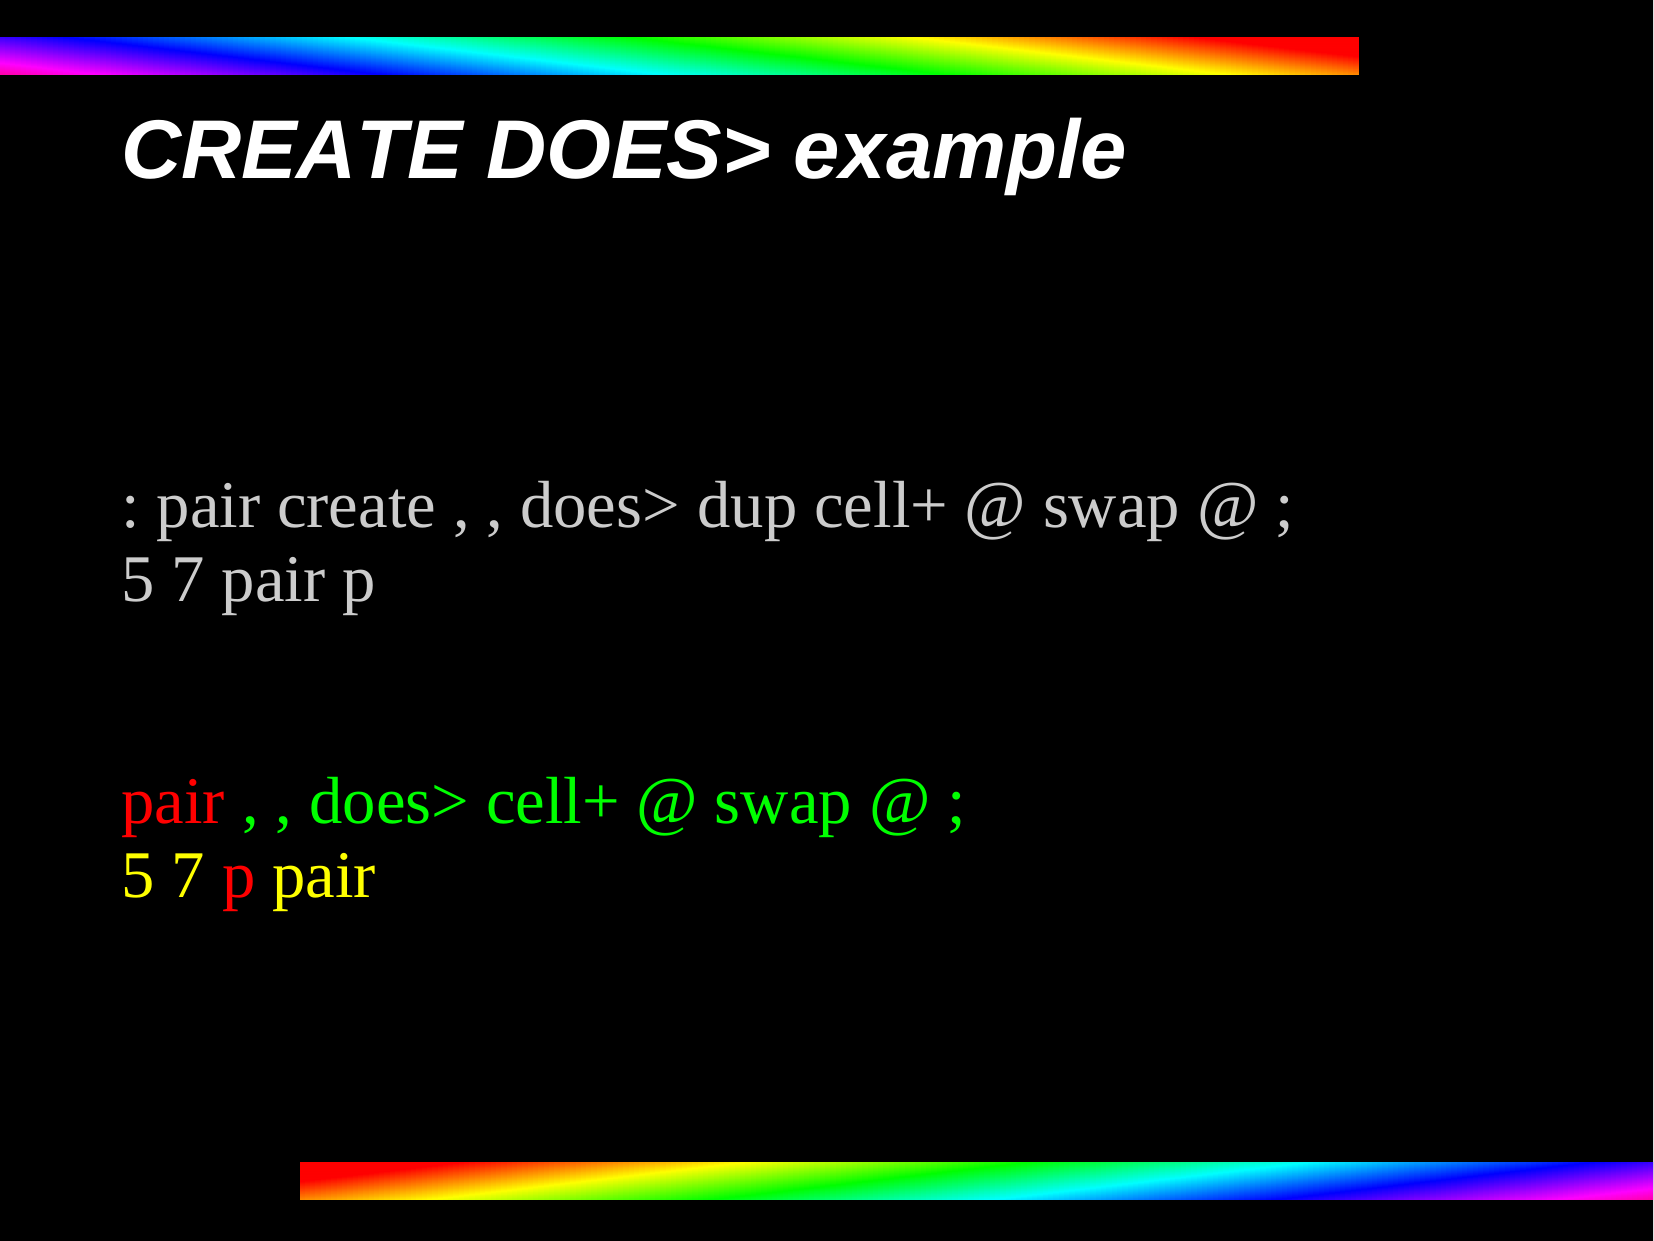

# CREATE DOES> example
: pair create , , does> dup cell+ @ swap @ ;
5 7 pair p
pair , , does> cell+ @ swap @ ;
5 7 p pair